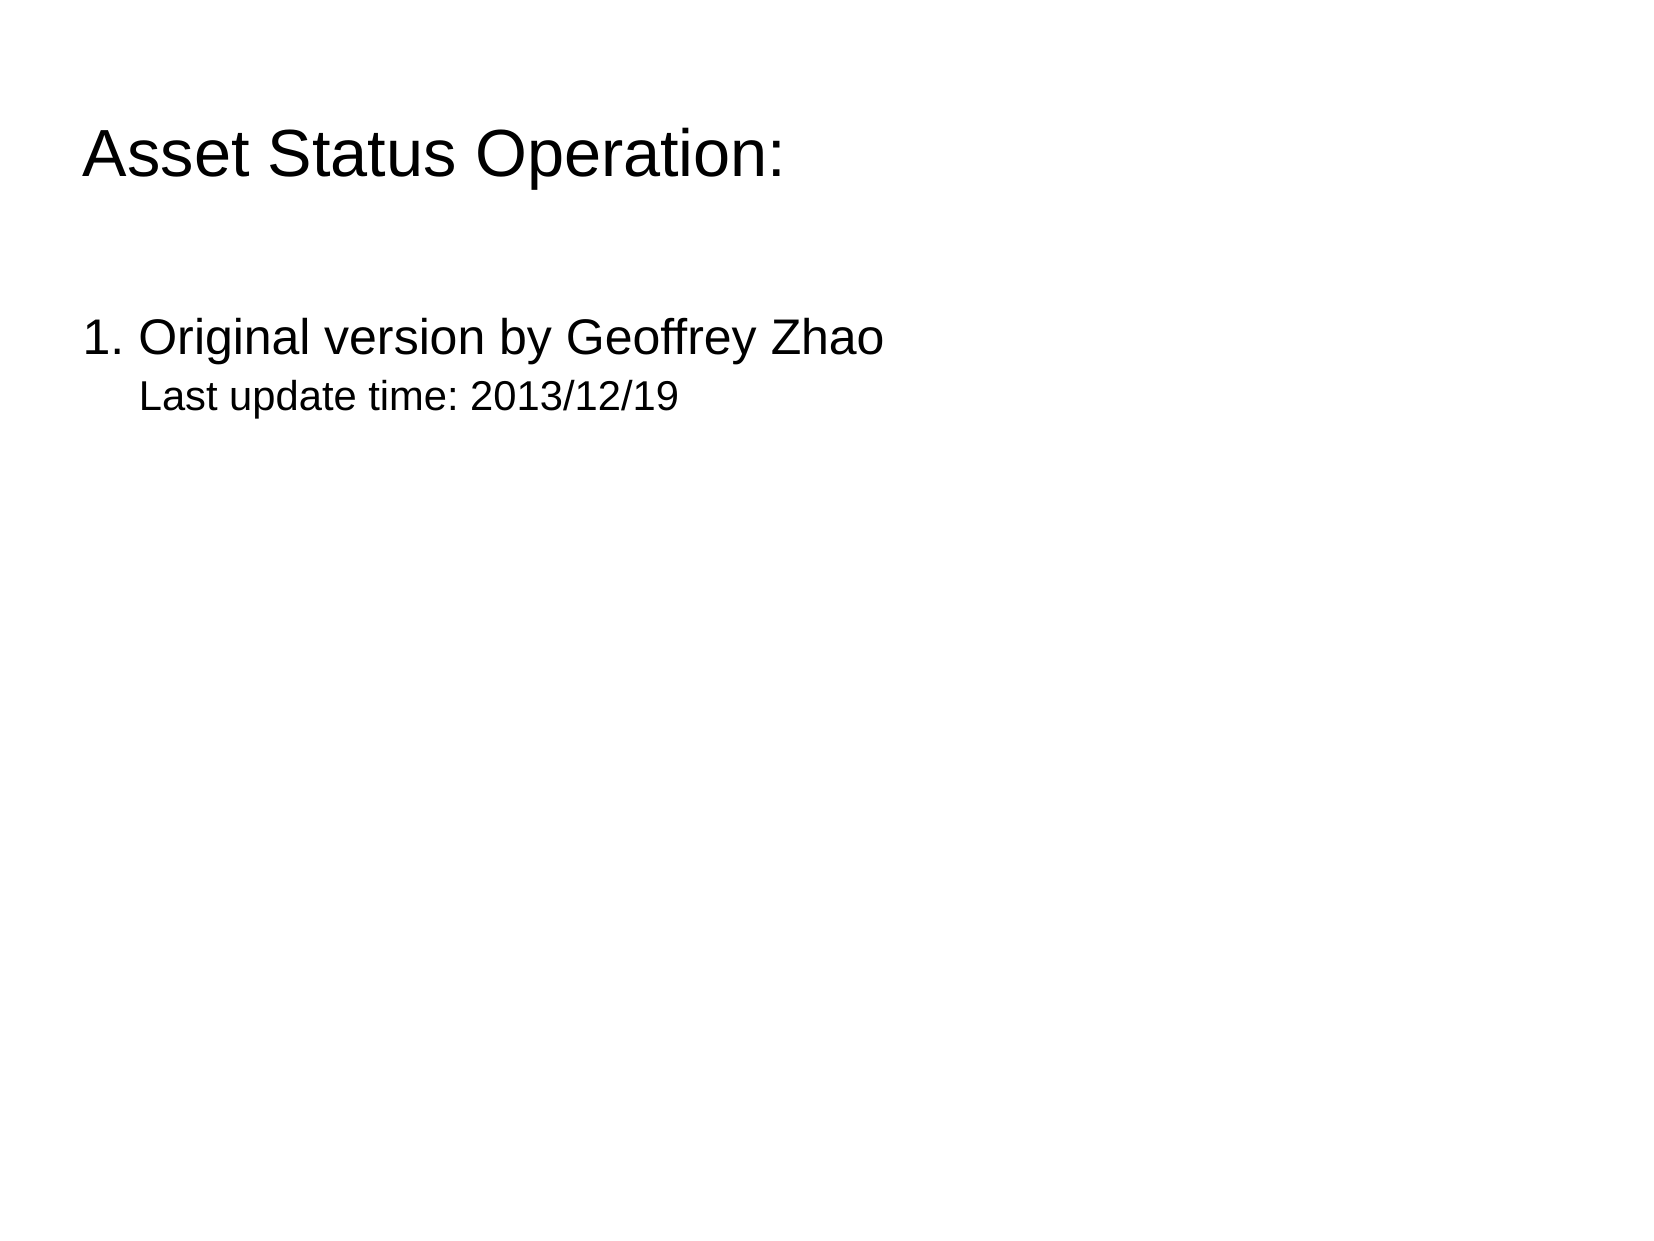

# Asset Status Operation:
1. Original version by Geoffrey Zhao
 Last update time: 2013/12/19